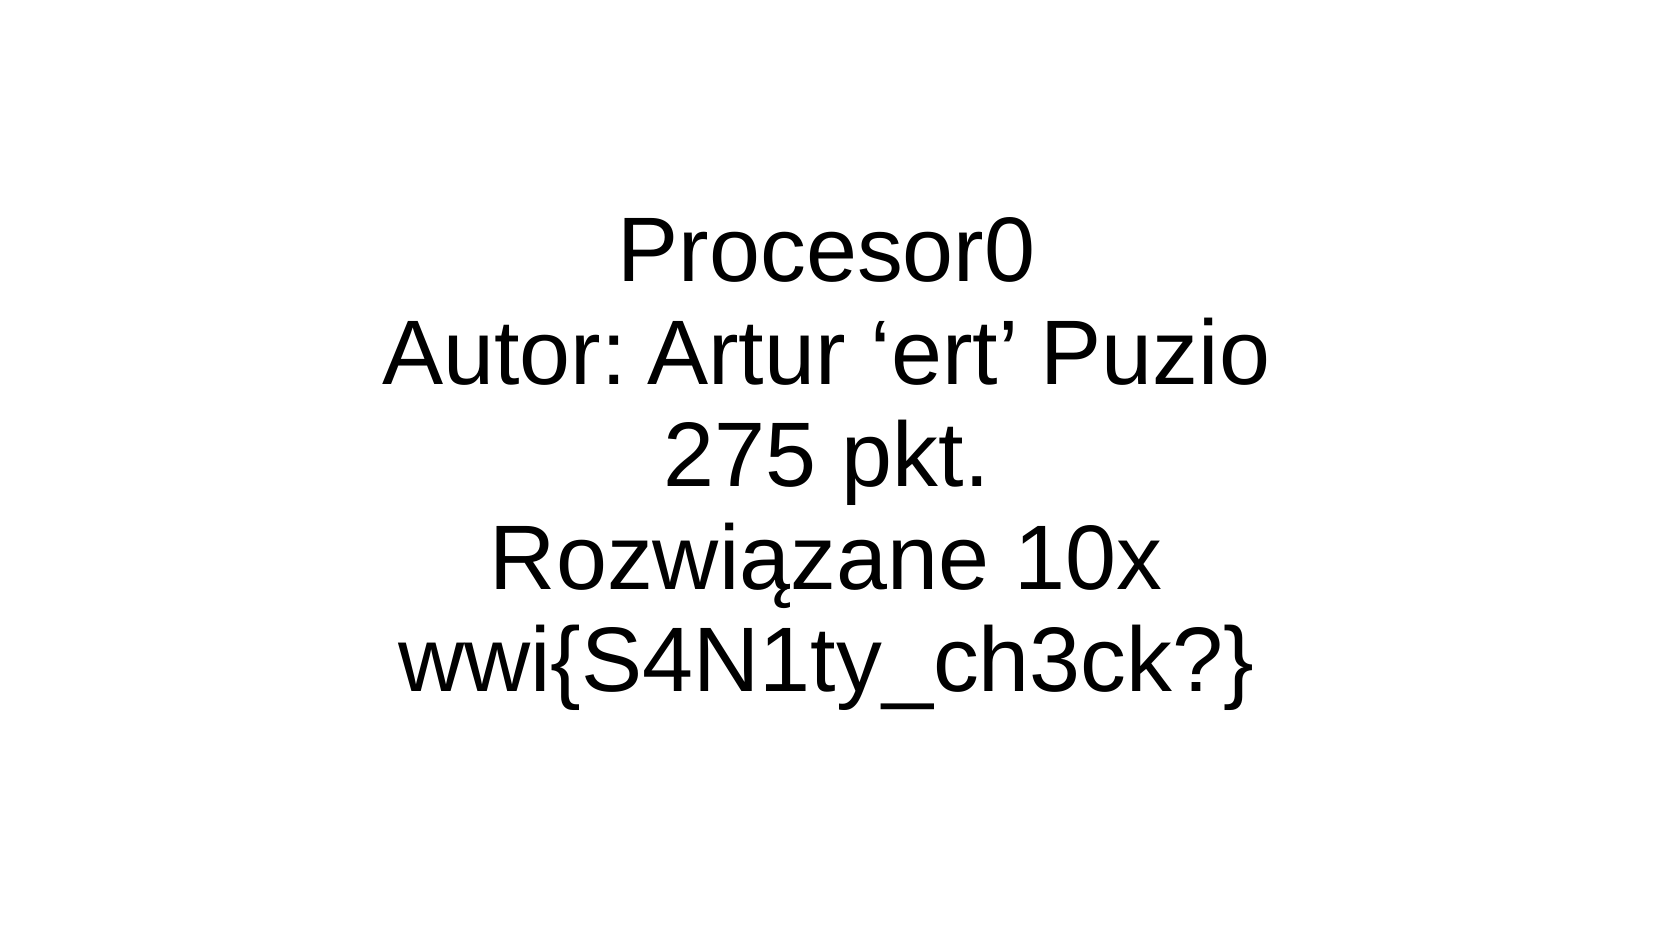

# Procesor0
Autor: Artur ‘ert’ Puzio
275 pkt.
Rozwiązane 10x
wwi{S4N1ty_ch3ck?}